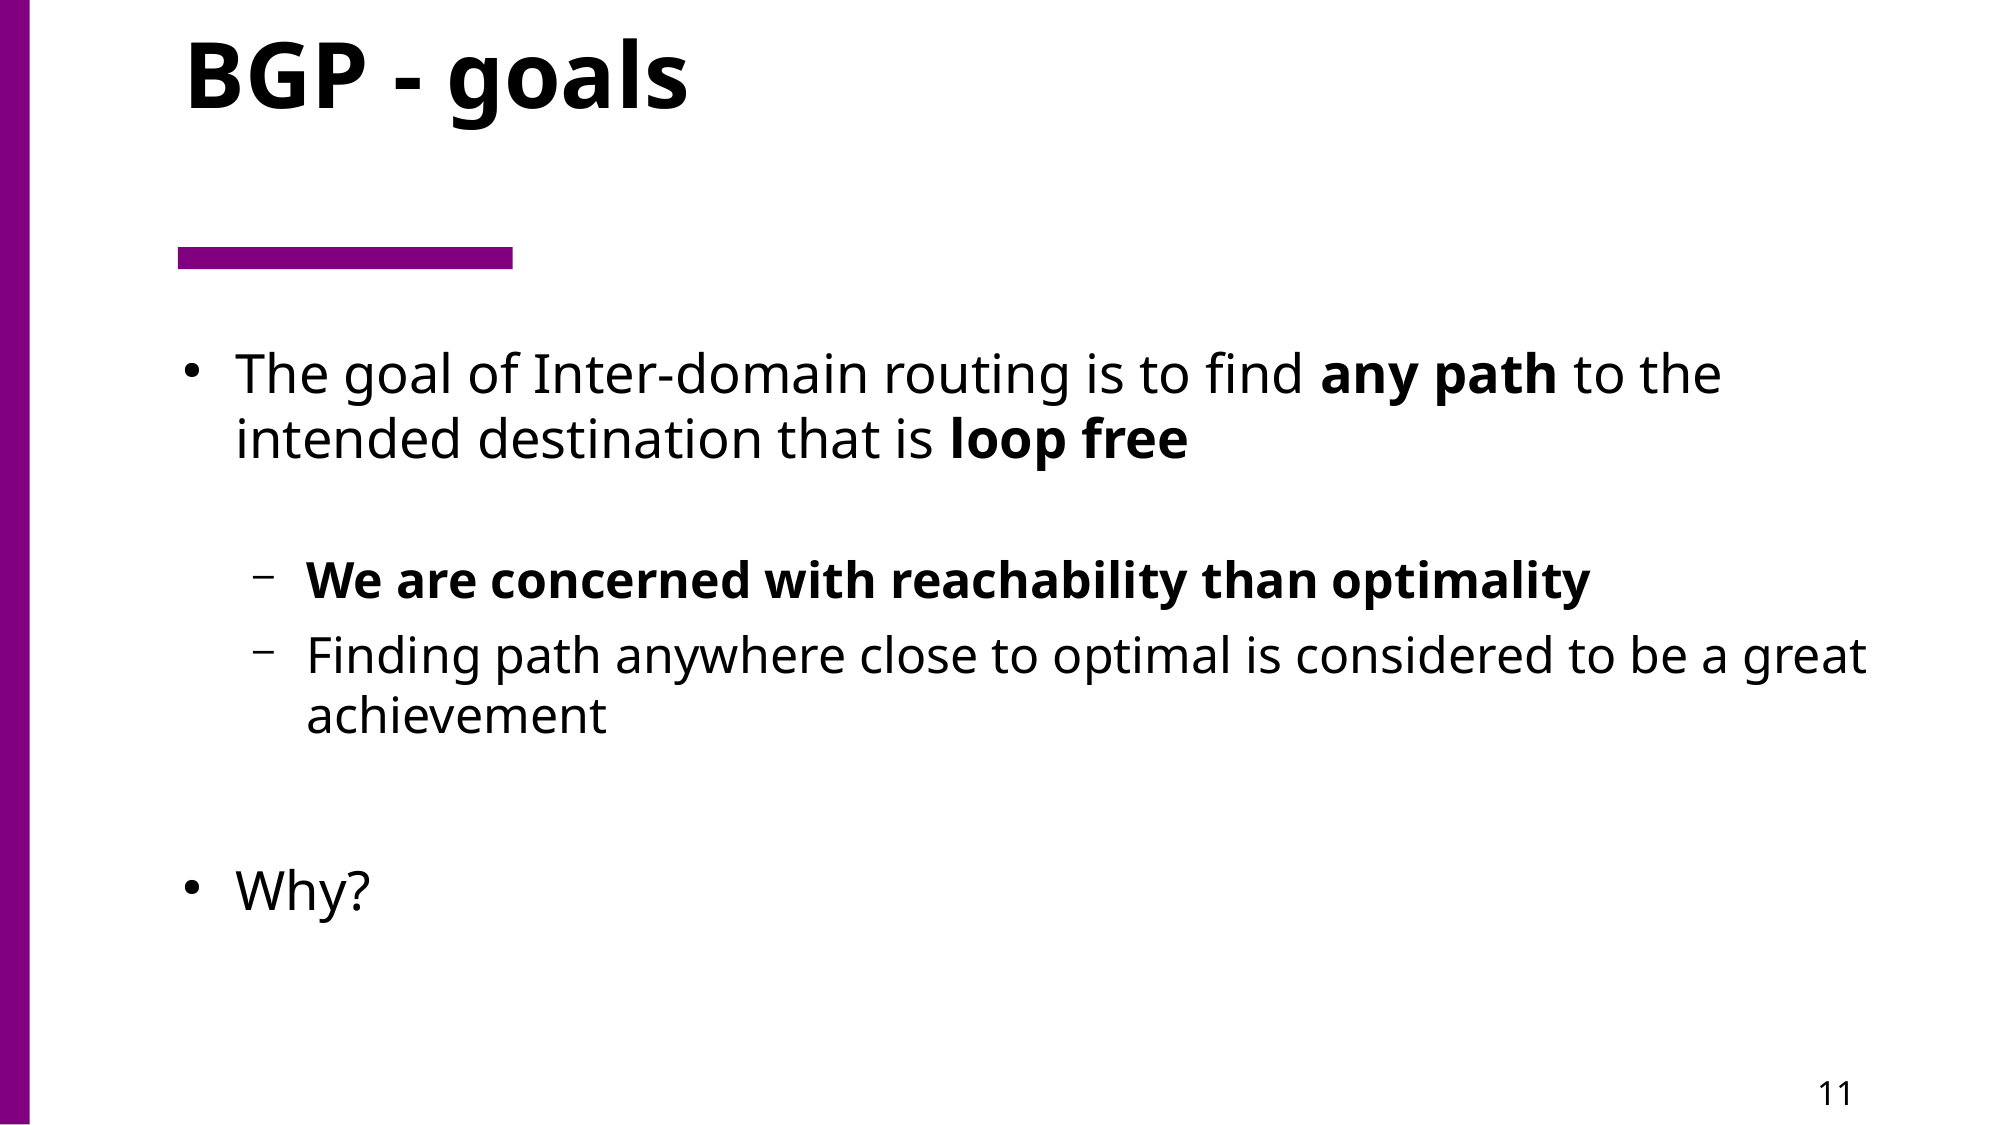

BGP - goals
# The goal of Inter-domain routing is to find any path to the intended destination that is loop free
We are concerned with reachability than optimality
Finding path anywhere close to optimal is considered to be a great achievement
Why?